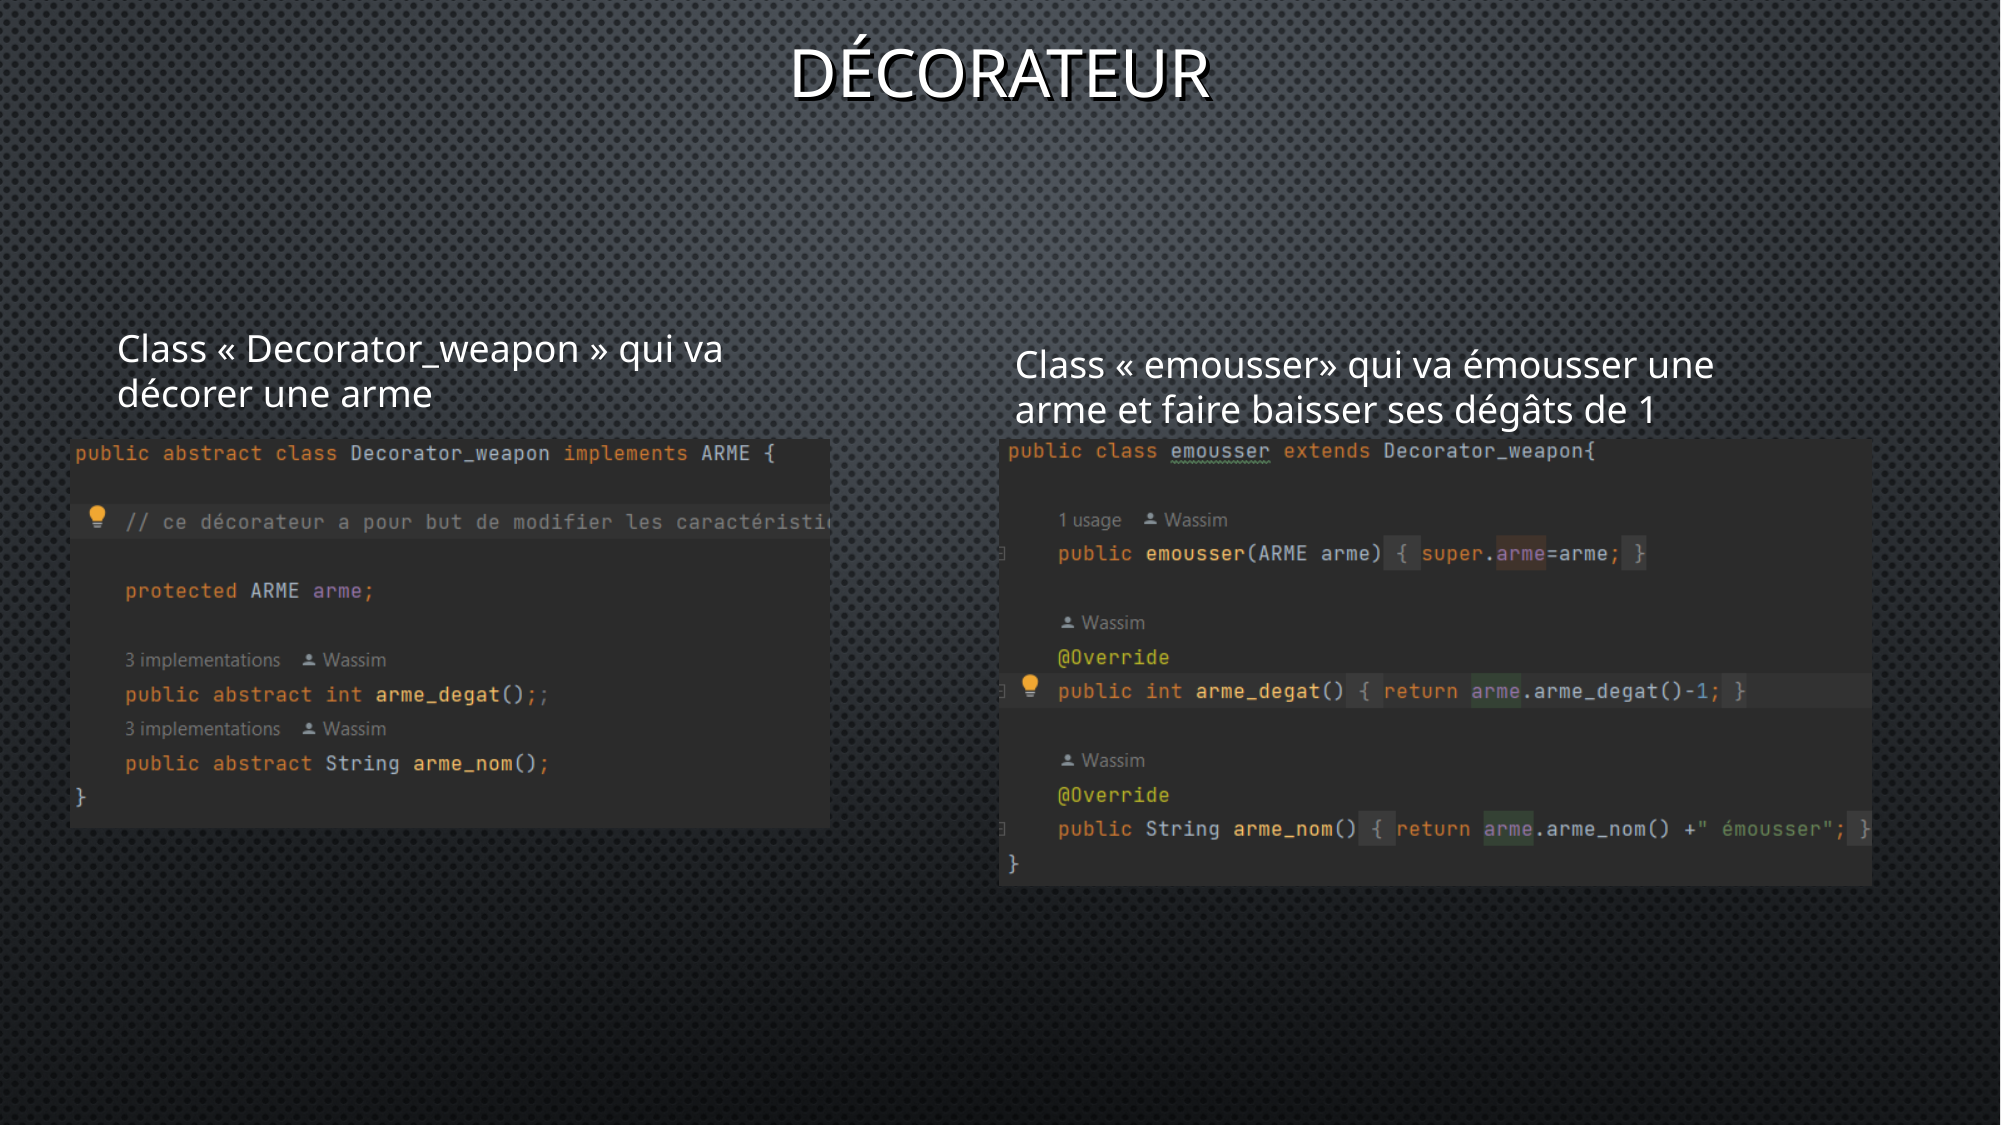

# Décorateur
Class « Decorator_weapon » qui va décorer une arme
Class « emousser» qui va émousser une arme et faire baisser ses dégâts de 1